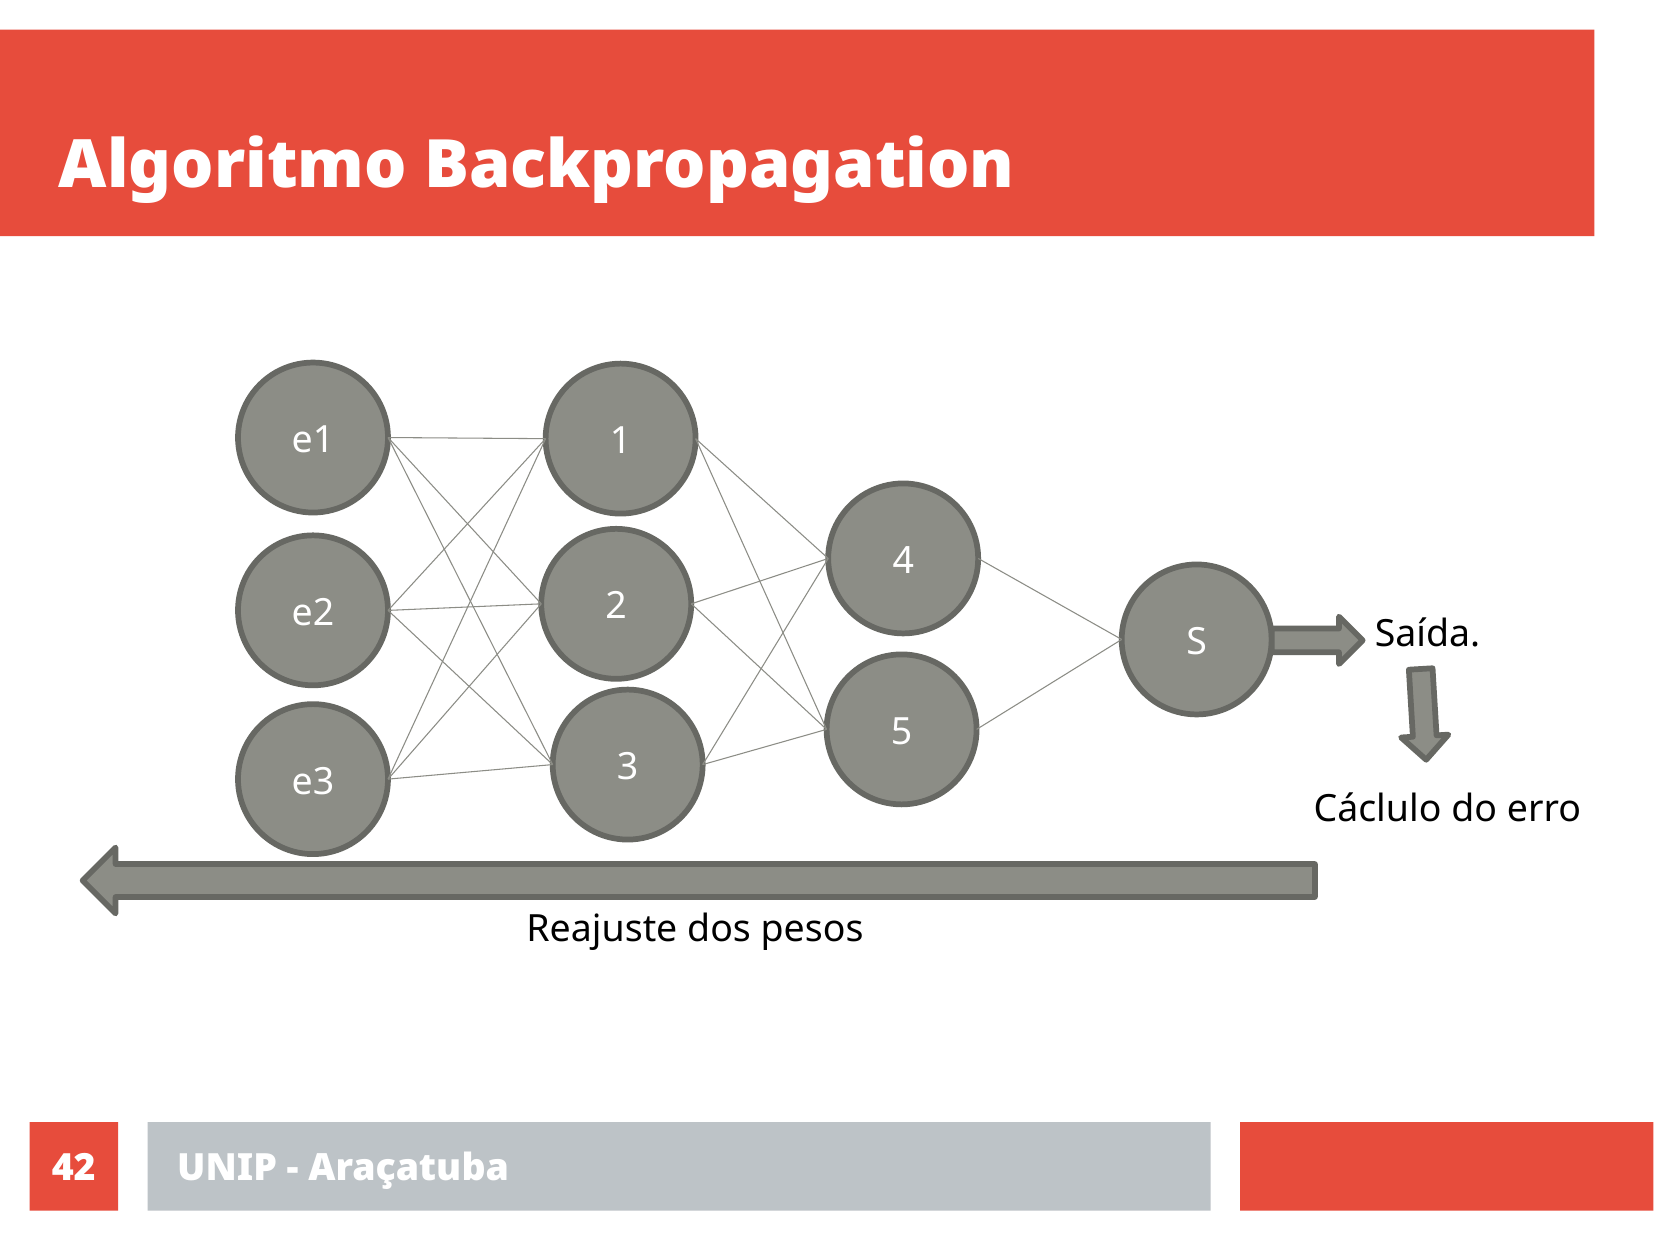

# Algoritmo Backpropagation
e1
1
4
2
e2
S
Saída.
5
3
e3
Cáclulo do erro
Reajuste dos pesos
42
UNIP - Araçatuba